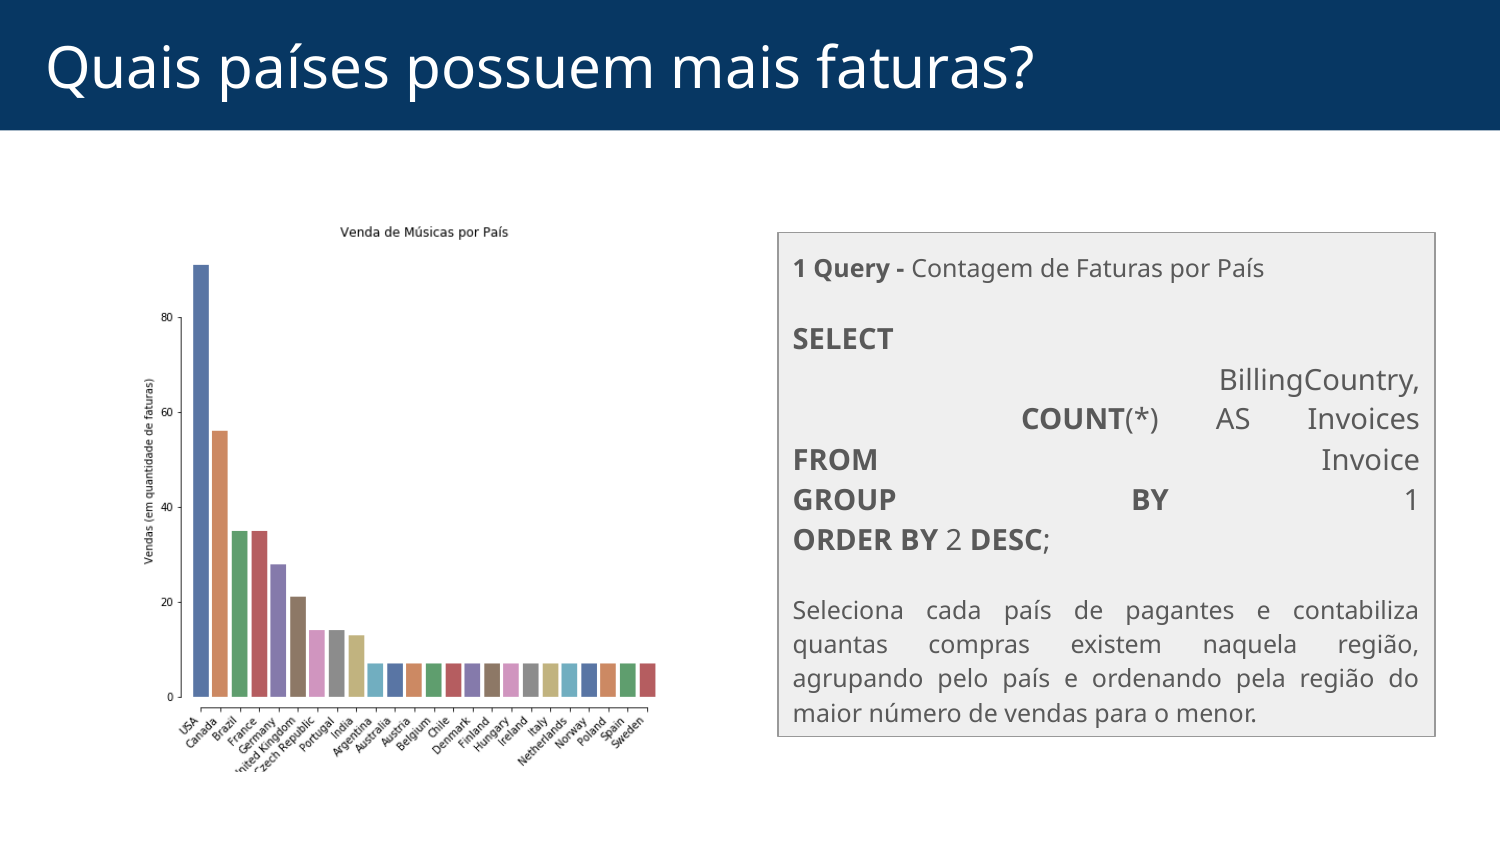

Quais países possuem mais faturas?
# 1 Query - Contagem de Faturas por País
SELECT
 BillingCountry,
 COUNT(*) AS Invoices
FROM Invoice
GROUP BY 1
ORDER BY 2 DESC;
Seleciona cada país de pagantes e contabiliza quantas compras existem naquela região, agrupando pelo país e ordenando pela região do maior número de vendas para o menor.